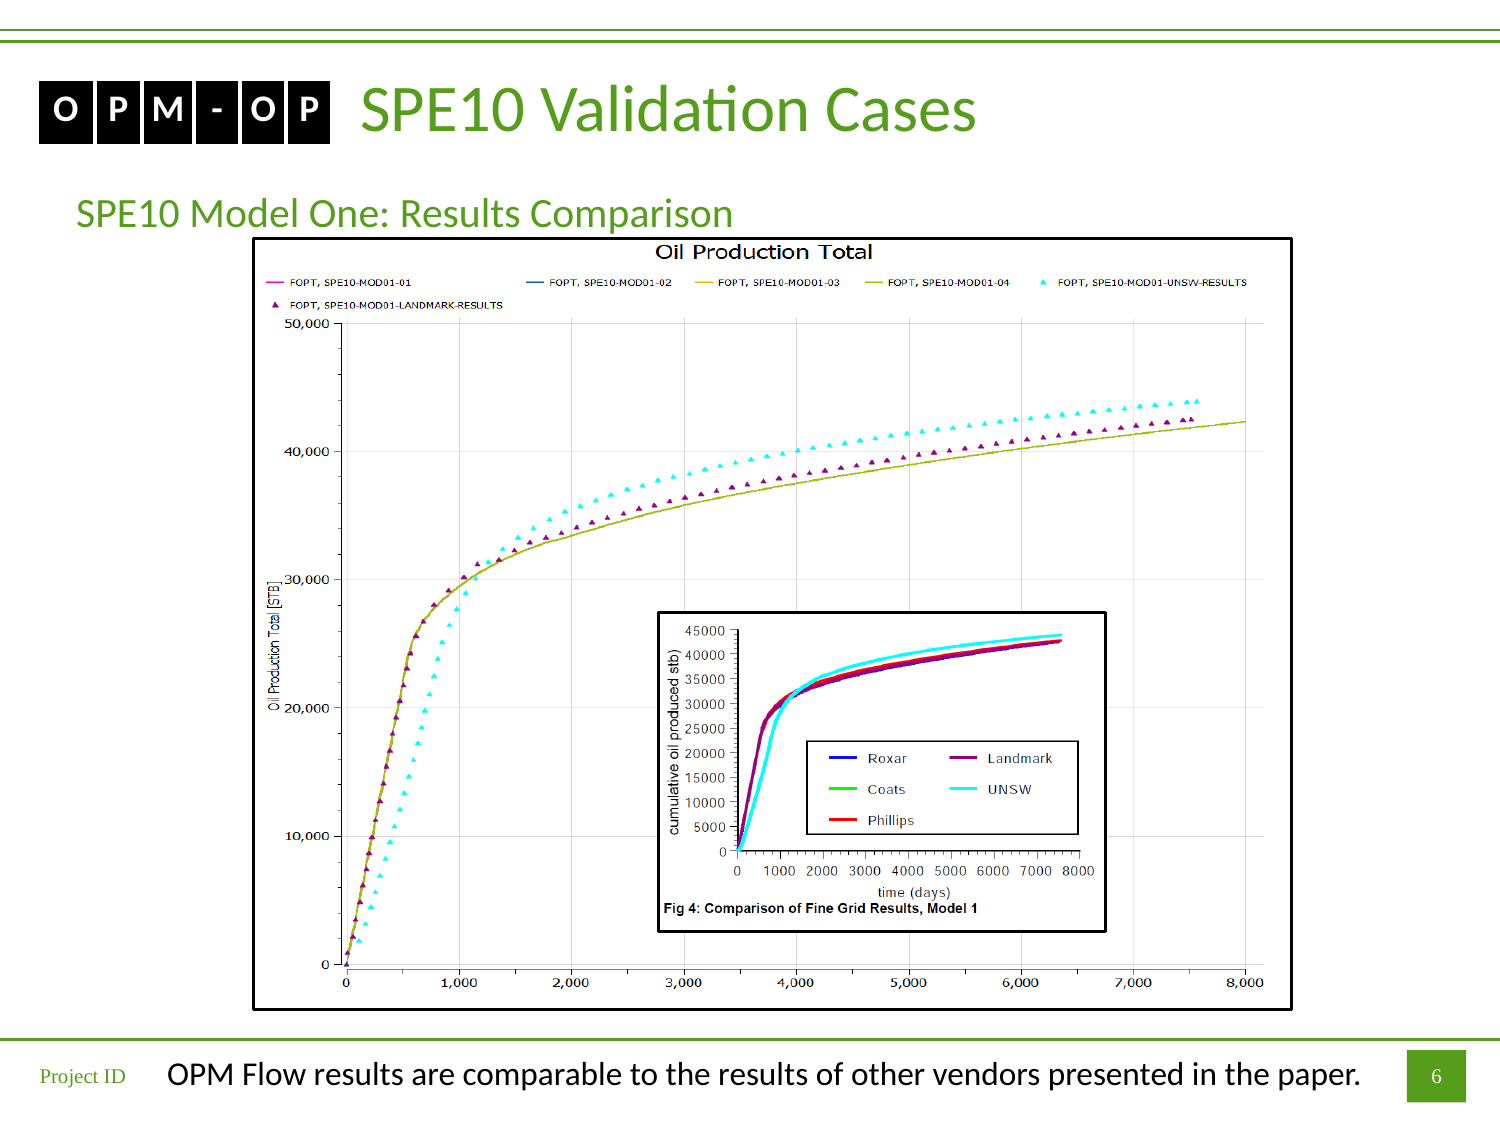

# SPE10 Validation Cases
SPE10 Model One: Results Comparison
Project ID
6
OPM Flow results are comparable to the results of other vendors presented in the paper.